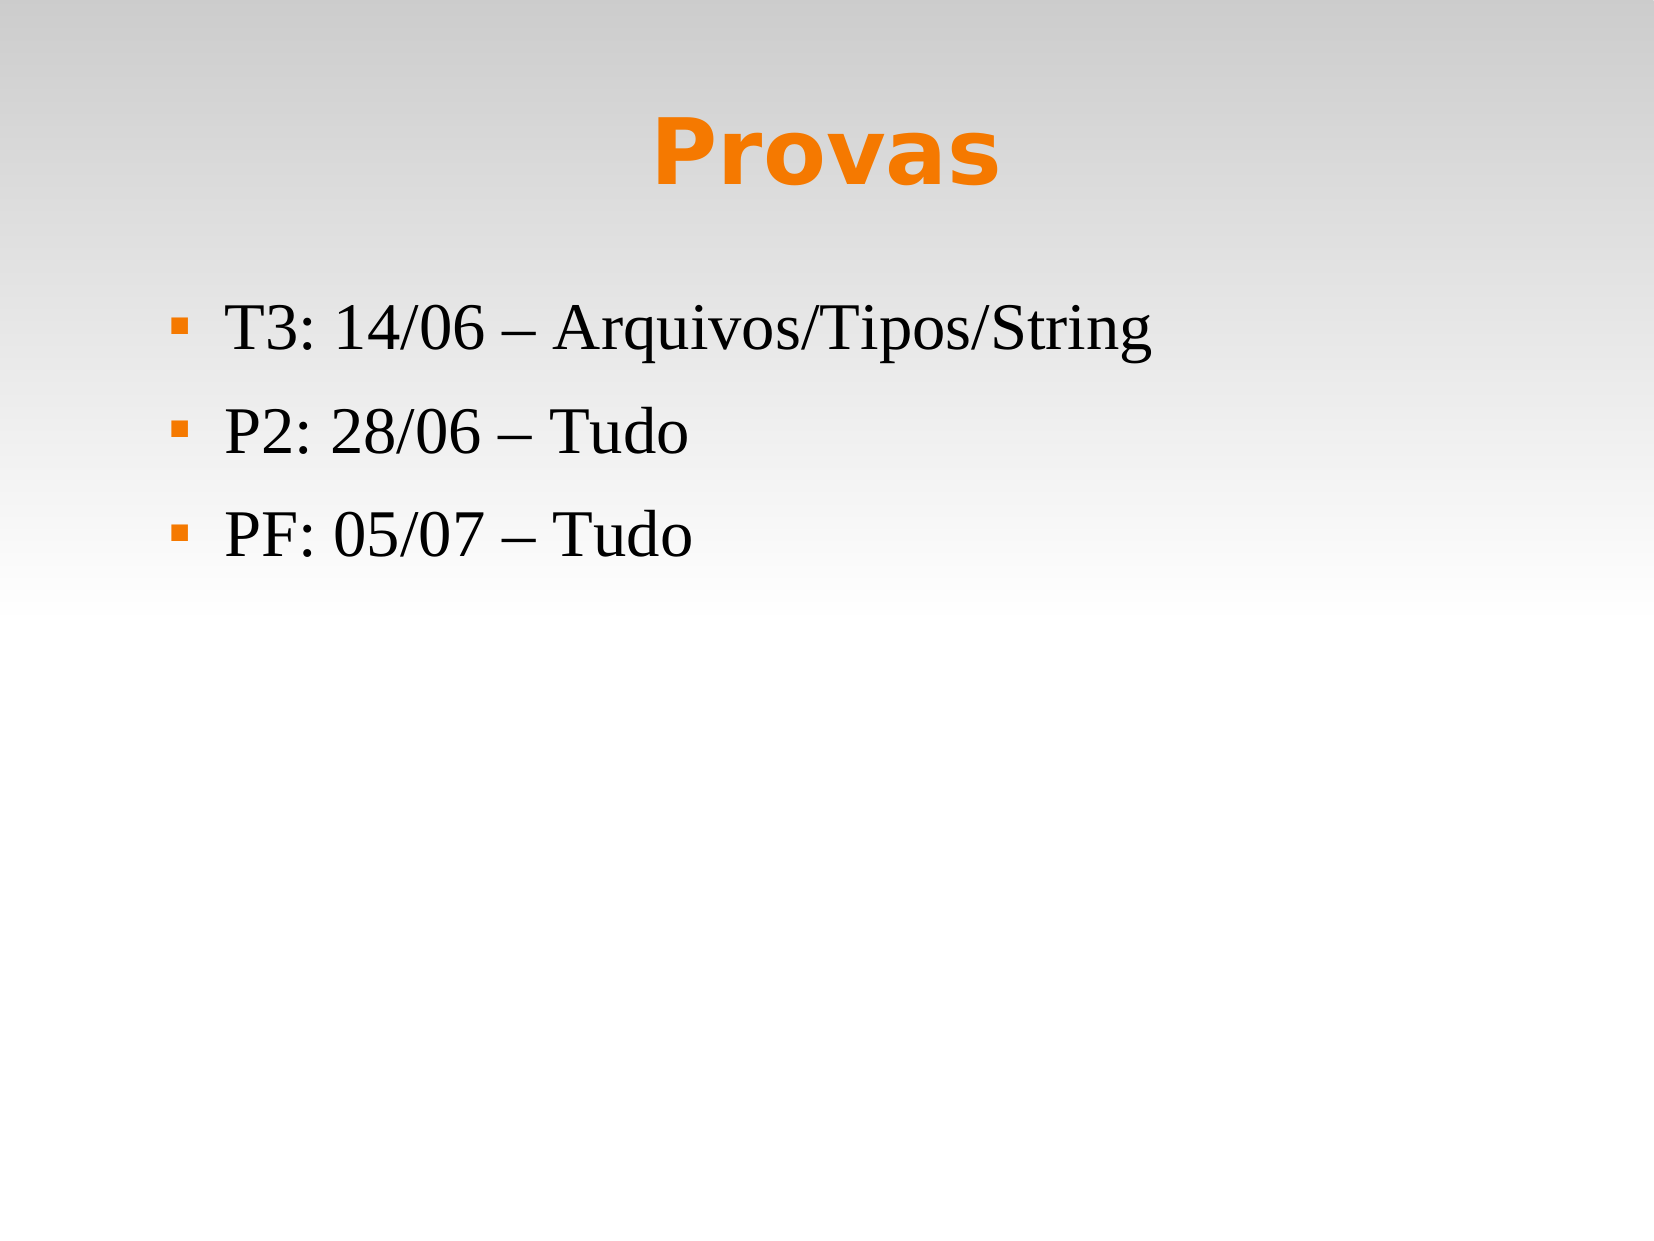

# Provas
T3: 14/06 – Arquivos/Tipos/String
P2: 28/06 – Tudo
PF: 05/07 – Tudo